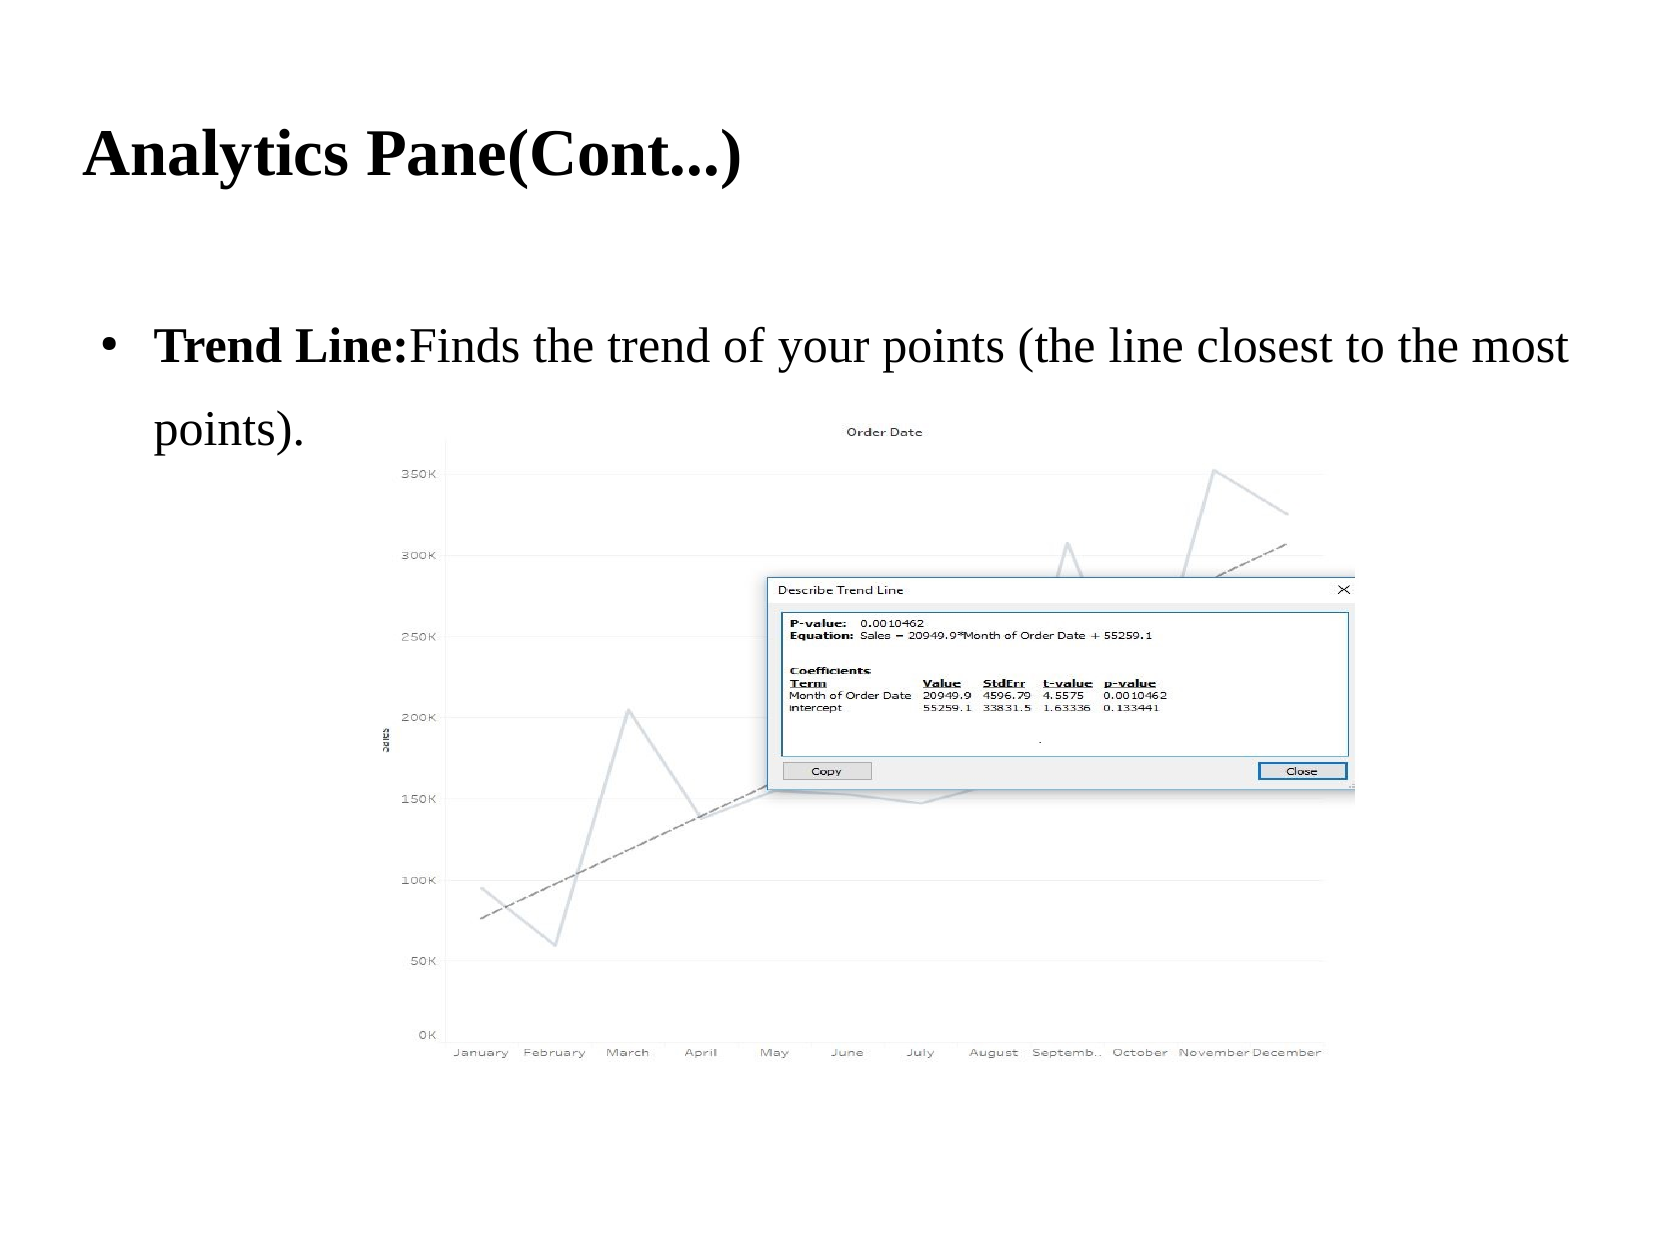

# Analytics Pane(Cont...)
Trend Line:Finds the trend of your points (the line closest to the most points).